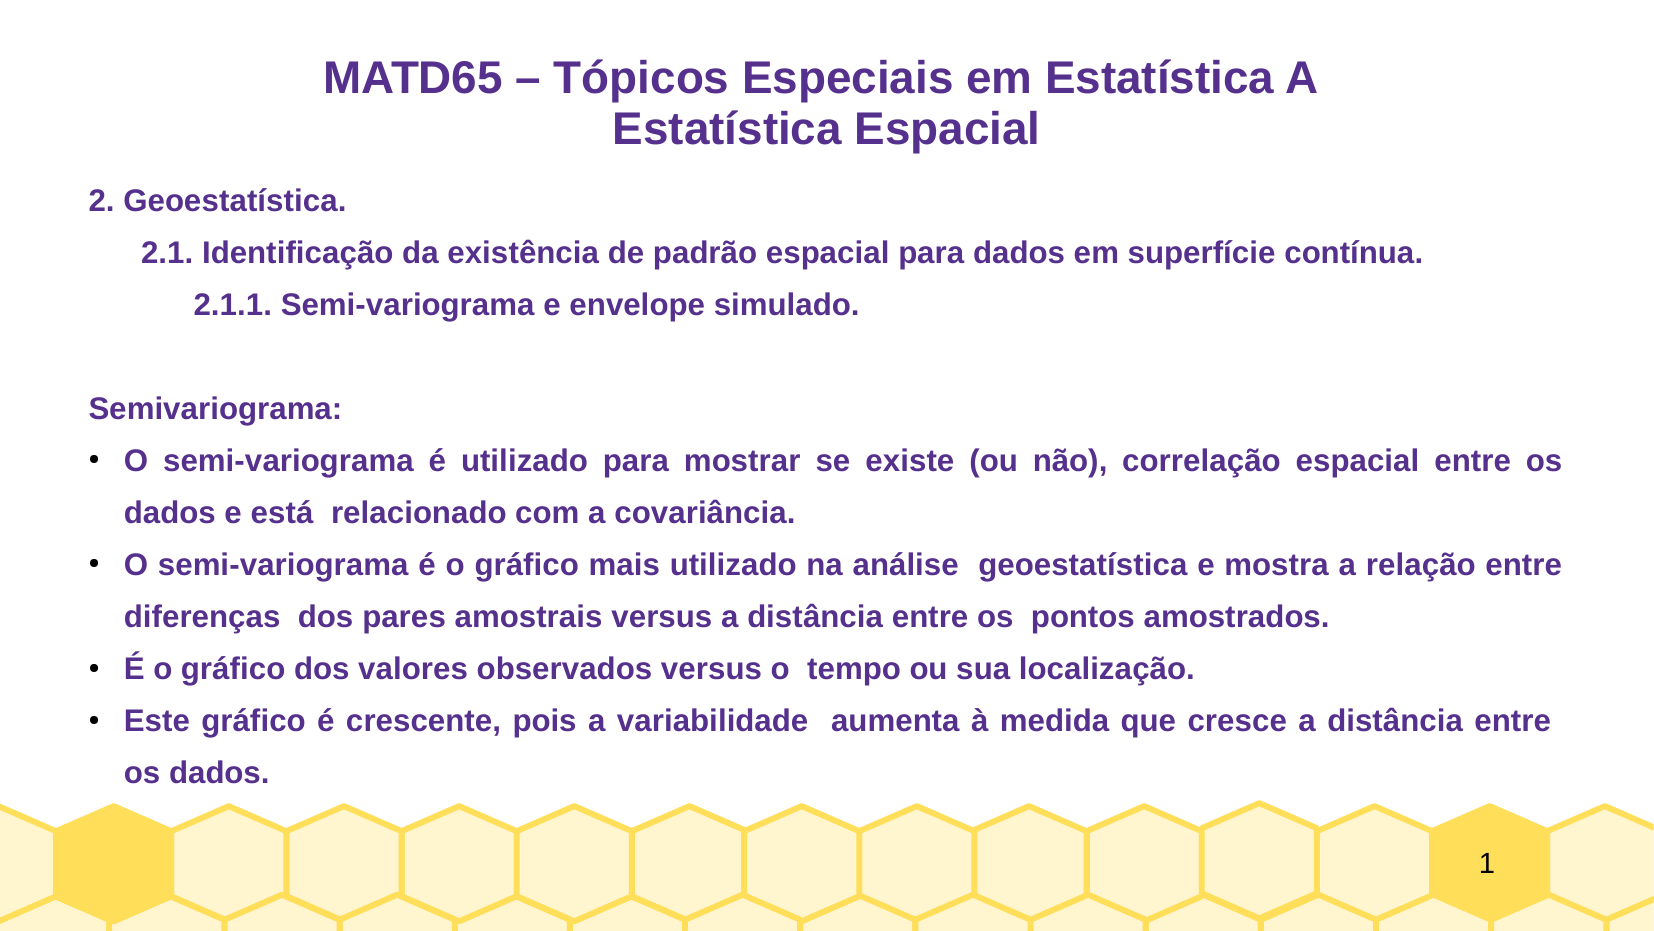

# MATD65 – Tópicos Especiais em Estatística A Estatística Espacial
2. Geoestatística.
 2.1. Identificação da existência de padrão espacial para dados em superfície contínua.
 2.1.1. Semi-variograma e envelope simulado.
Semivariograma:
O semi-variograma é utilizado para mostrar se existe (ou não), correlação espacial entre os dados e está relacionado com a covariância.
O semi-variograma é o gráfico mais utilizado na análise geoestatística e mostra a relação entre diferenças dos pares amostrais versus a distância entre os pontos amostrados.
É o gráfico dos valores observados versus o tempo ou sua localização.
Este gráfico é crescente, pois a variabilidade aumenta à medida que cresce a distância entre os dados.